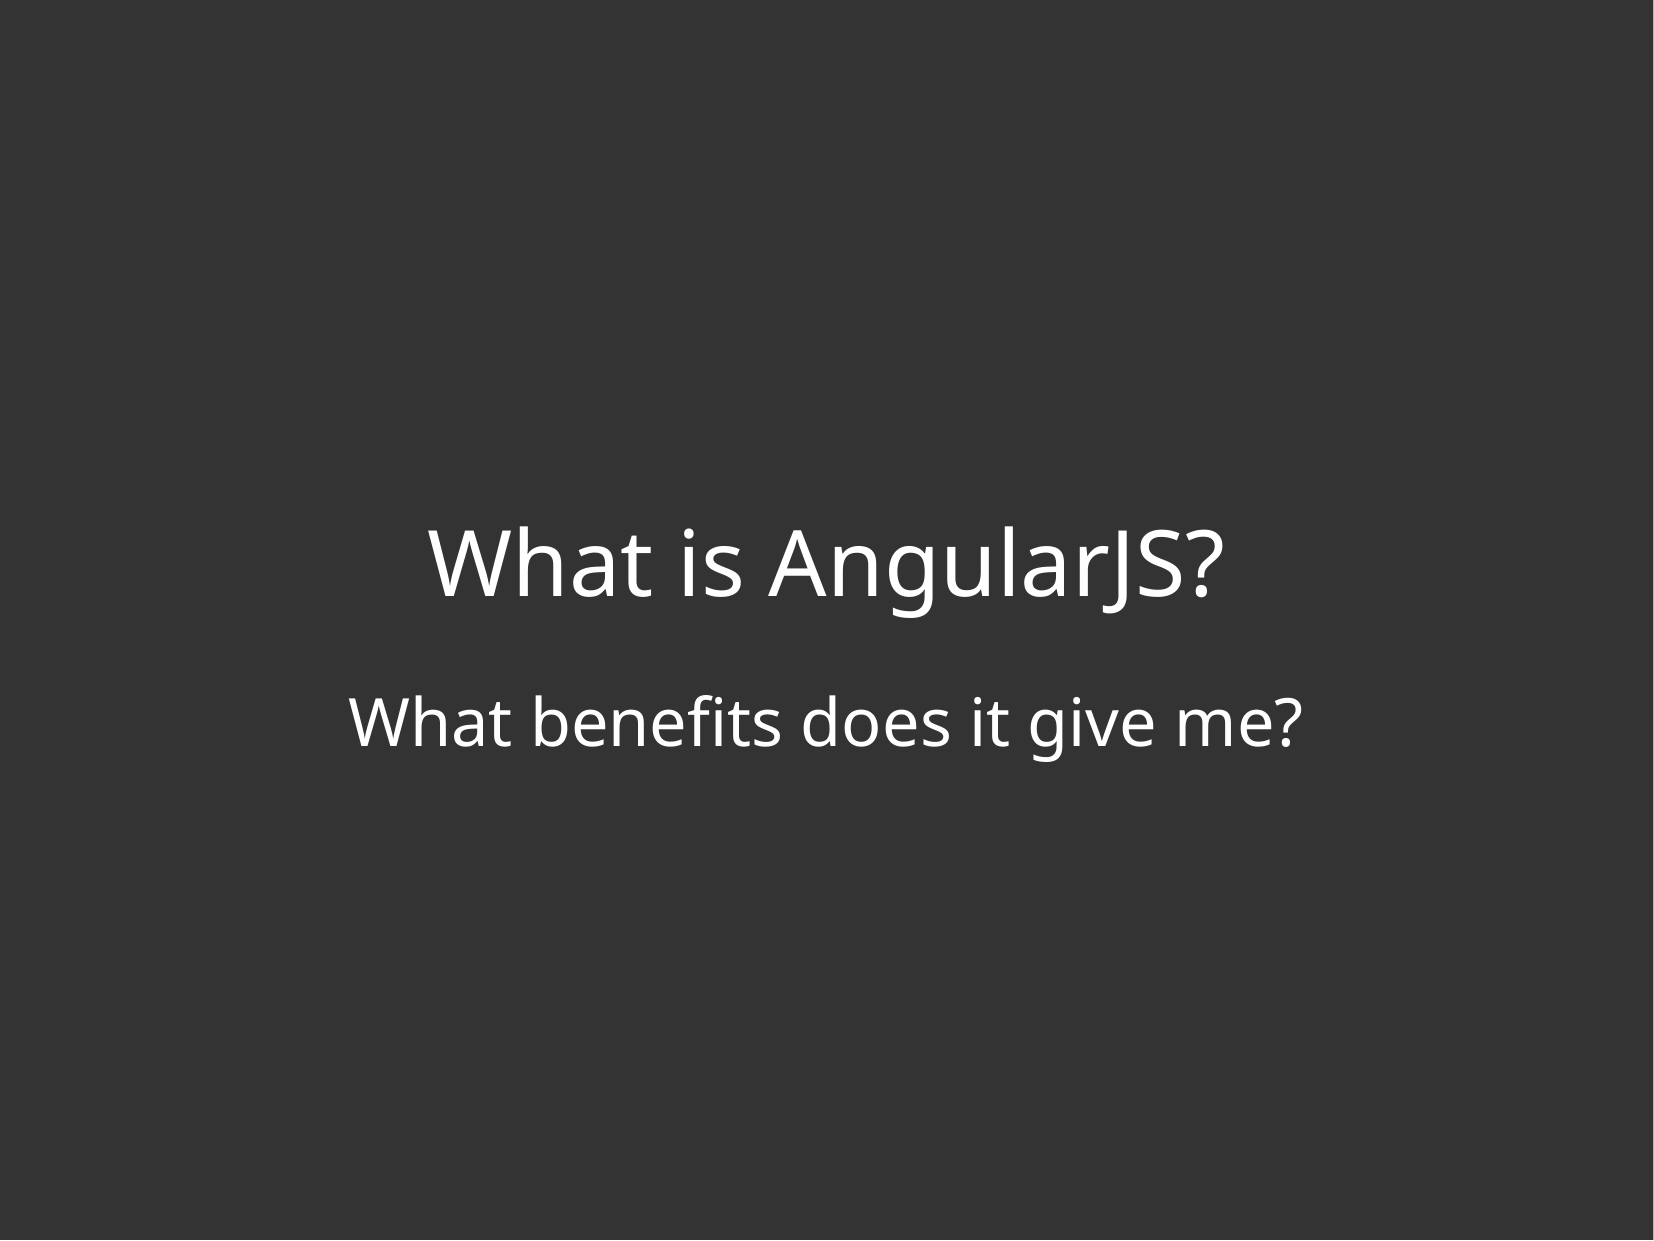

# What is AngularJS?
What benefits does it give me?